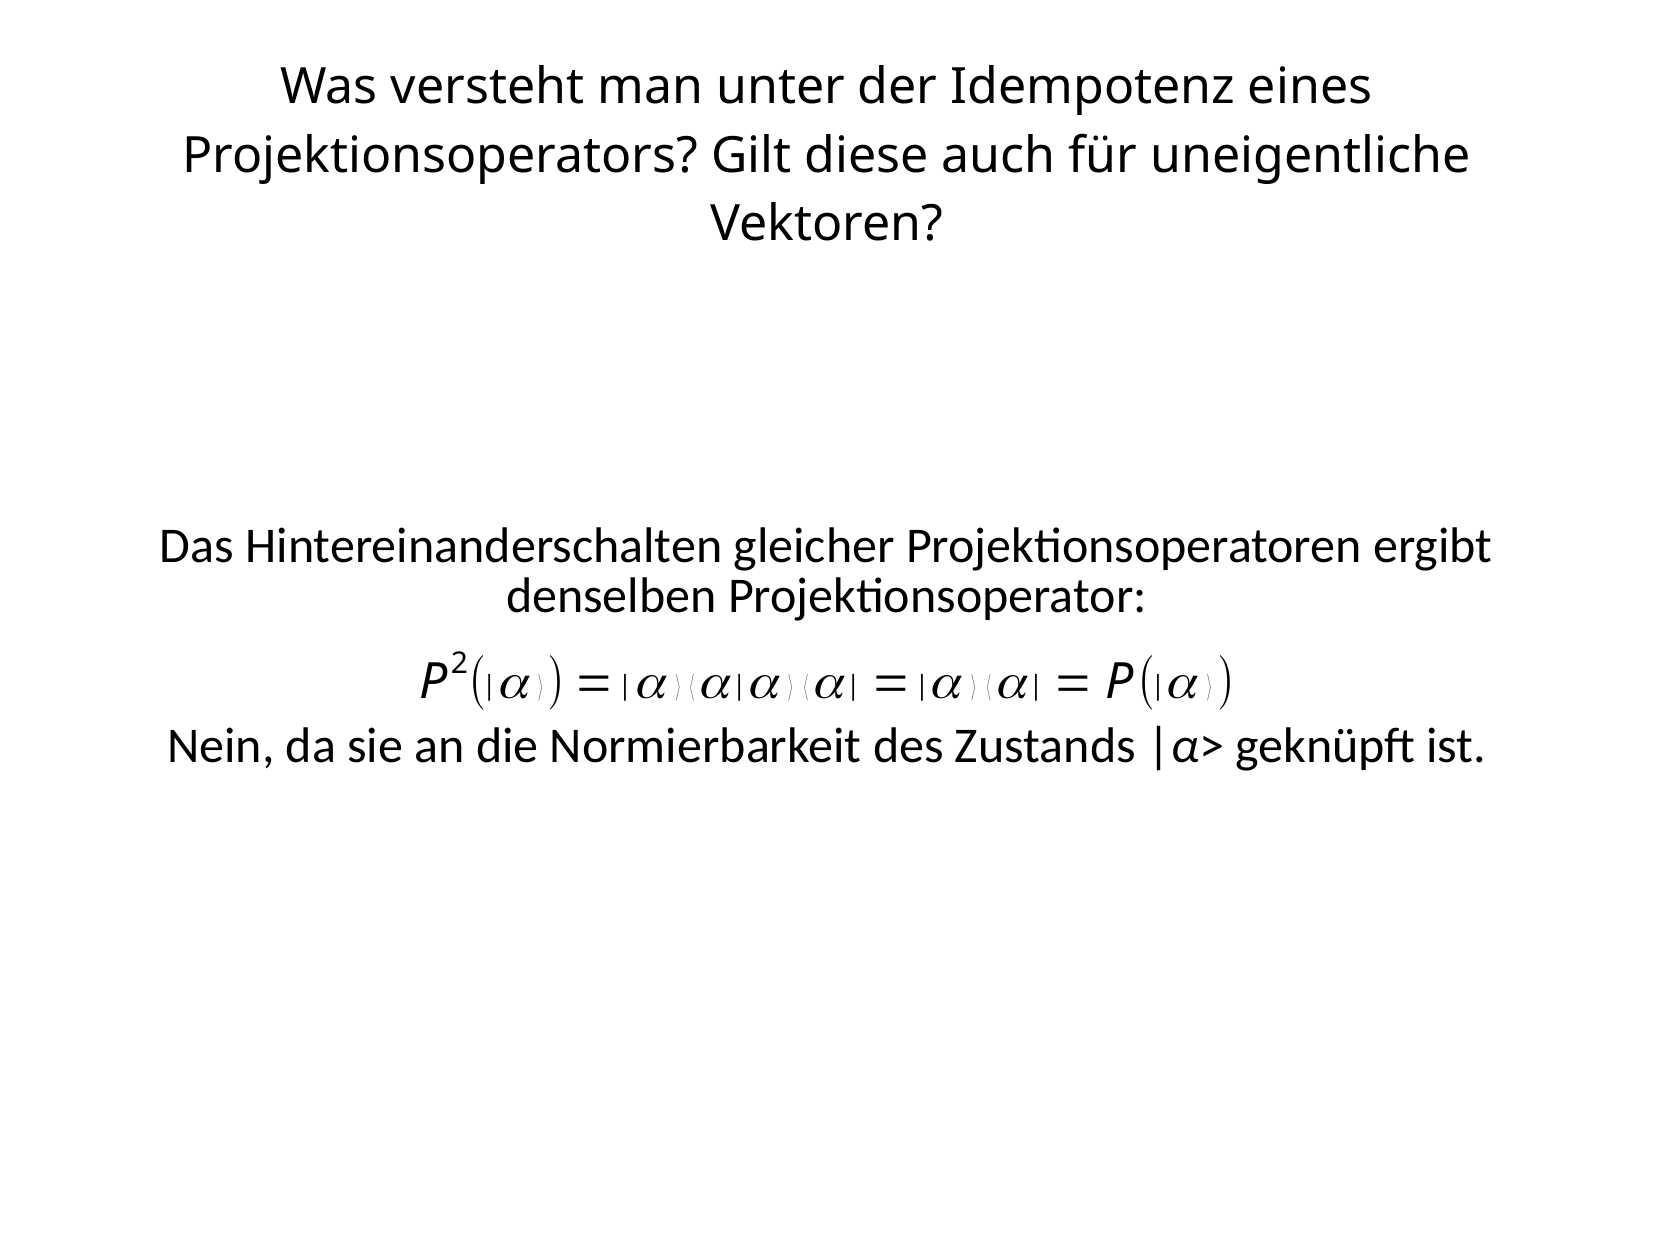

# Was versteht man unter der Idempotenz eines Projektionsoperators? Gilt diese auch für uneigentliche Vektoren?
Das Hintereinanderschalten gleicher Projektionsoperatoren ergibt denselben Projektionsoperator:
Nein, da sie an die Normierbarkeit des Zustands |α> geknüpft ist.